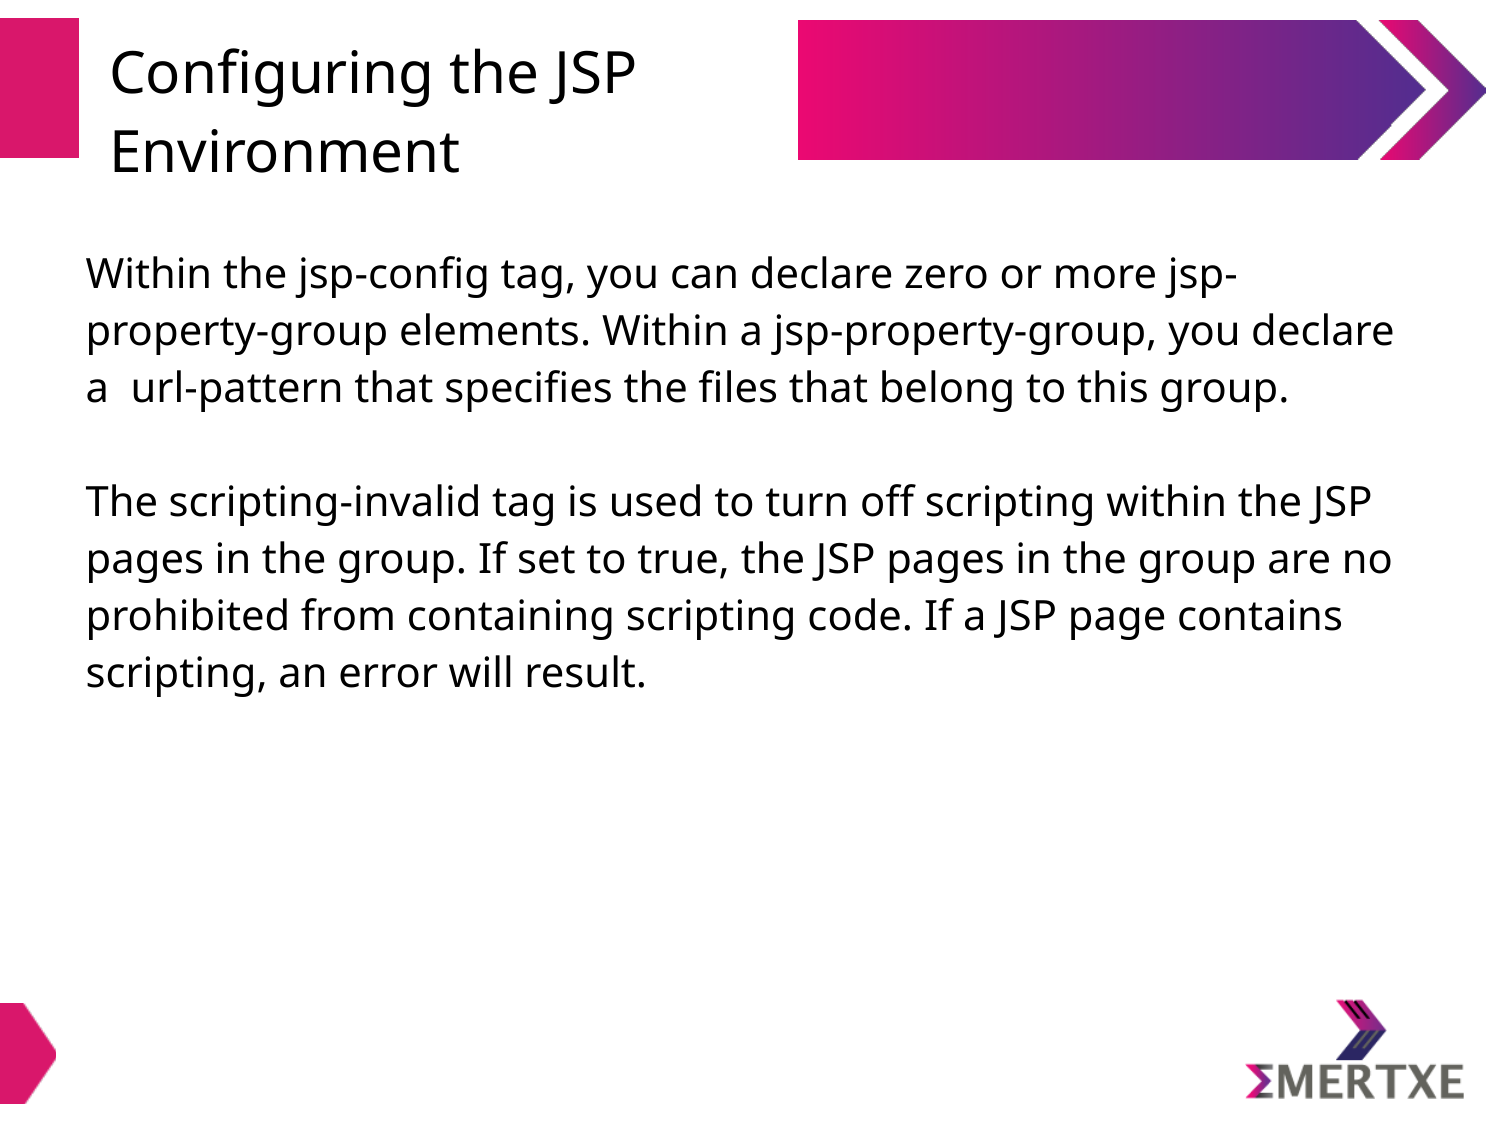

Configuring the JSP Environment
Within the jsp-config tag, you can declare zero or more jsp-property-group elements. Within a jsp-property-group, you declare a url-pattern that specifies the files that belong to this group.
The scripting-invalid tag is used to turn off scripting within the JSP pages in the group. If set to true, the JSP pages in the group are no prohibited from containing scripting code. If a JSP page contains scripting, an error will result.